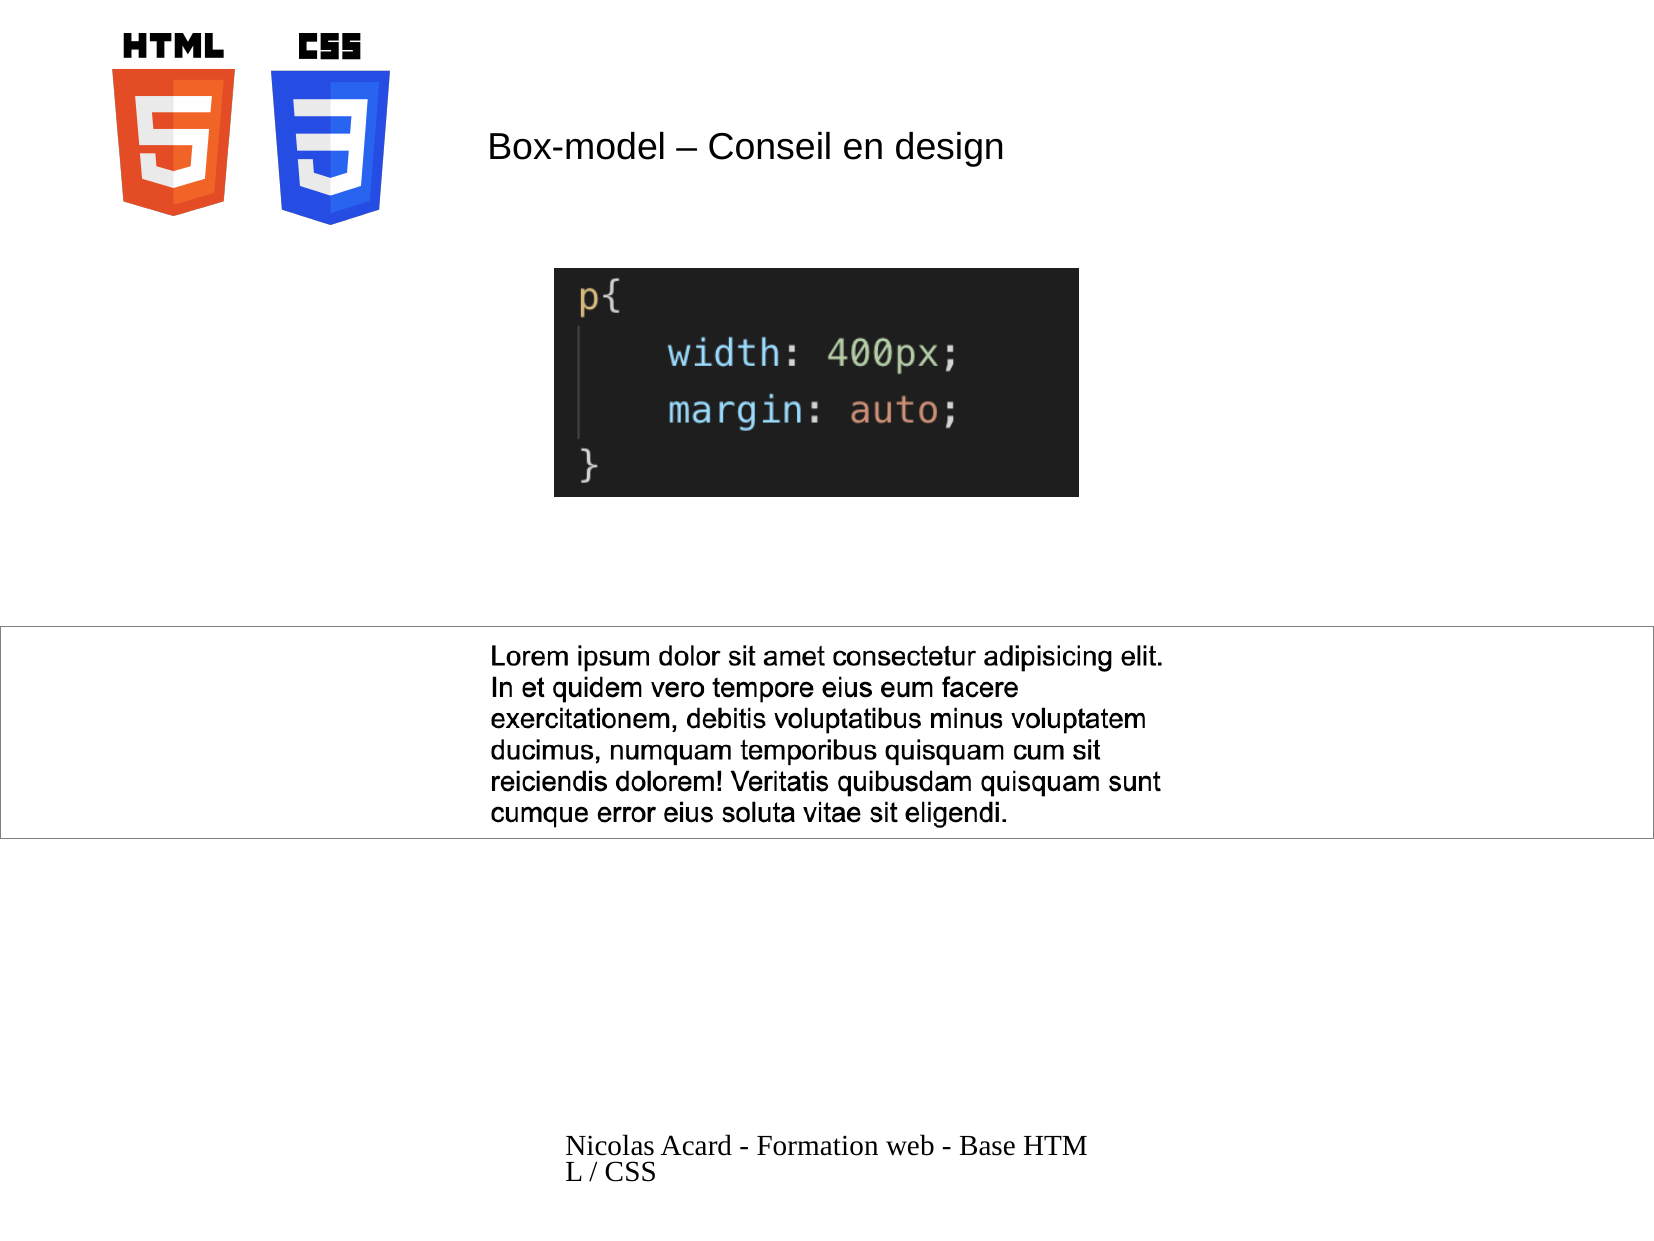

Box-model – Conseil en design
Nicolas Acard - Formation web - Base HTML / CSS